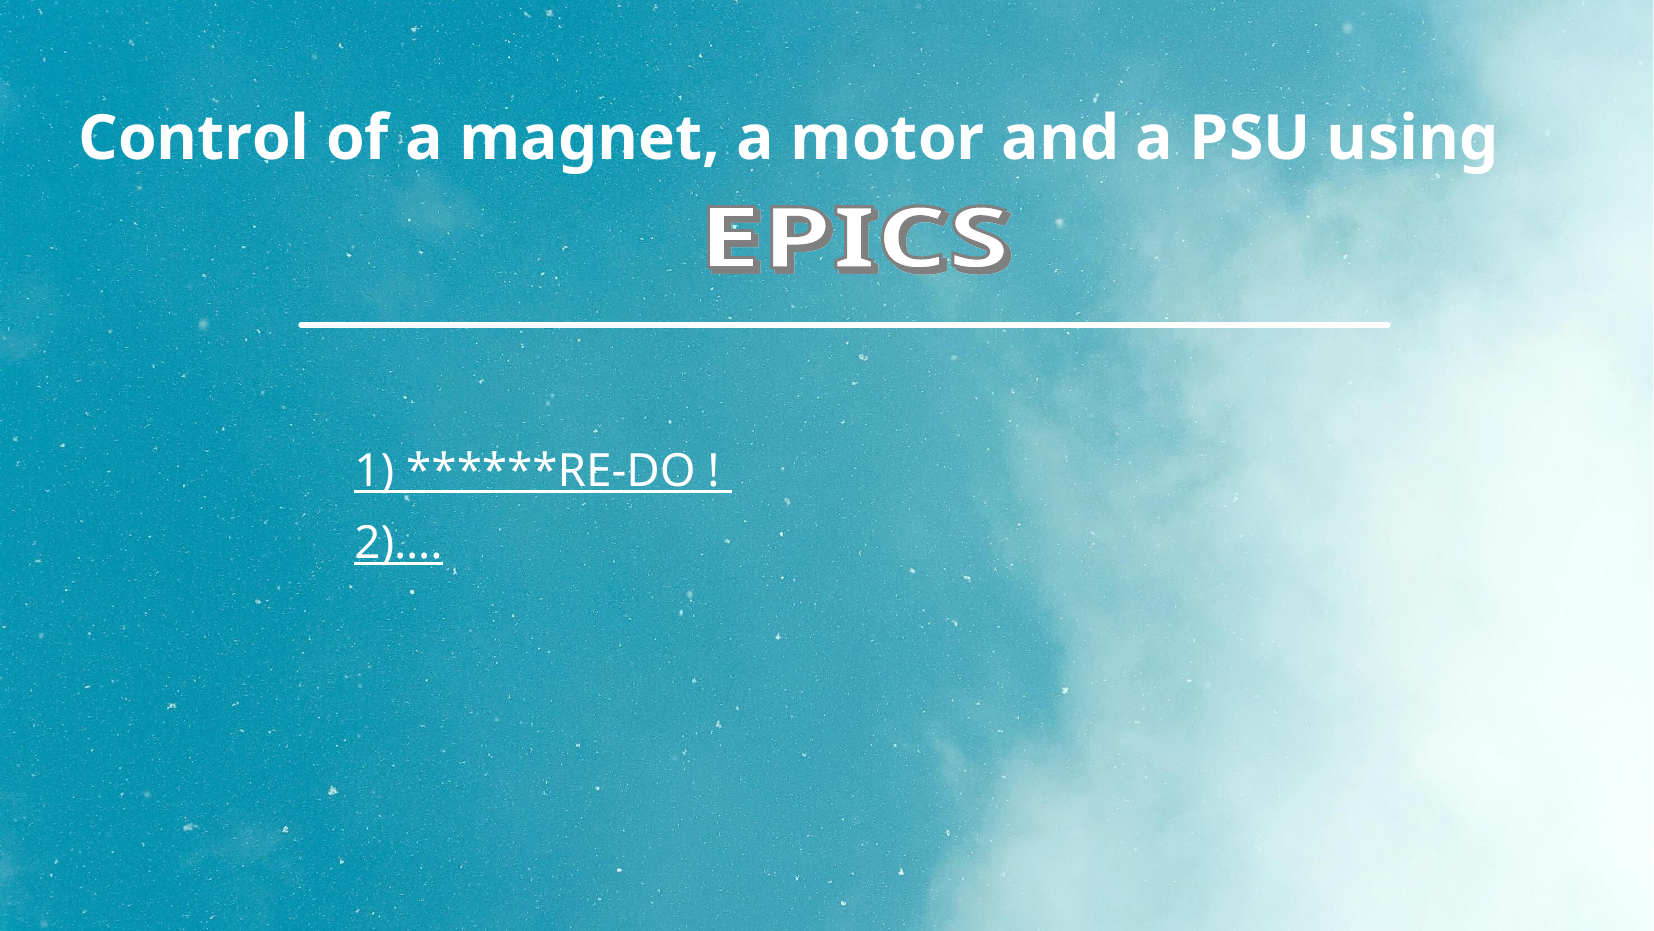

# Control of a magnet, a motor and a PSU using
EPICS
1) ******RE-DO !
2)….